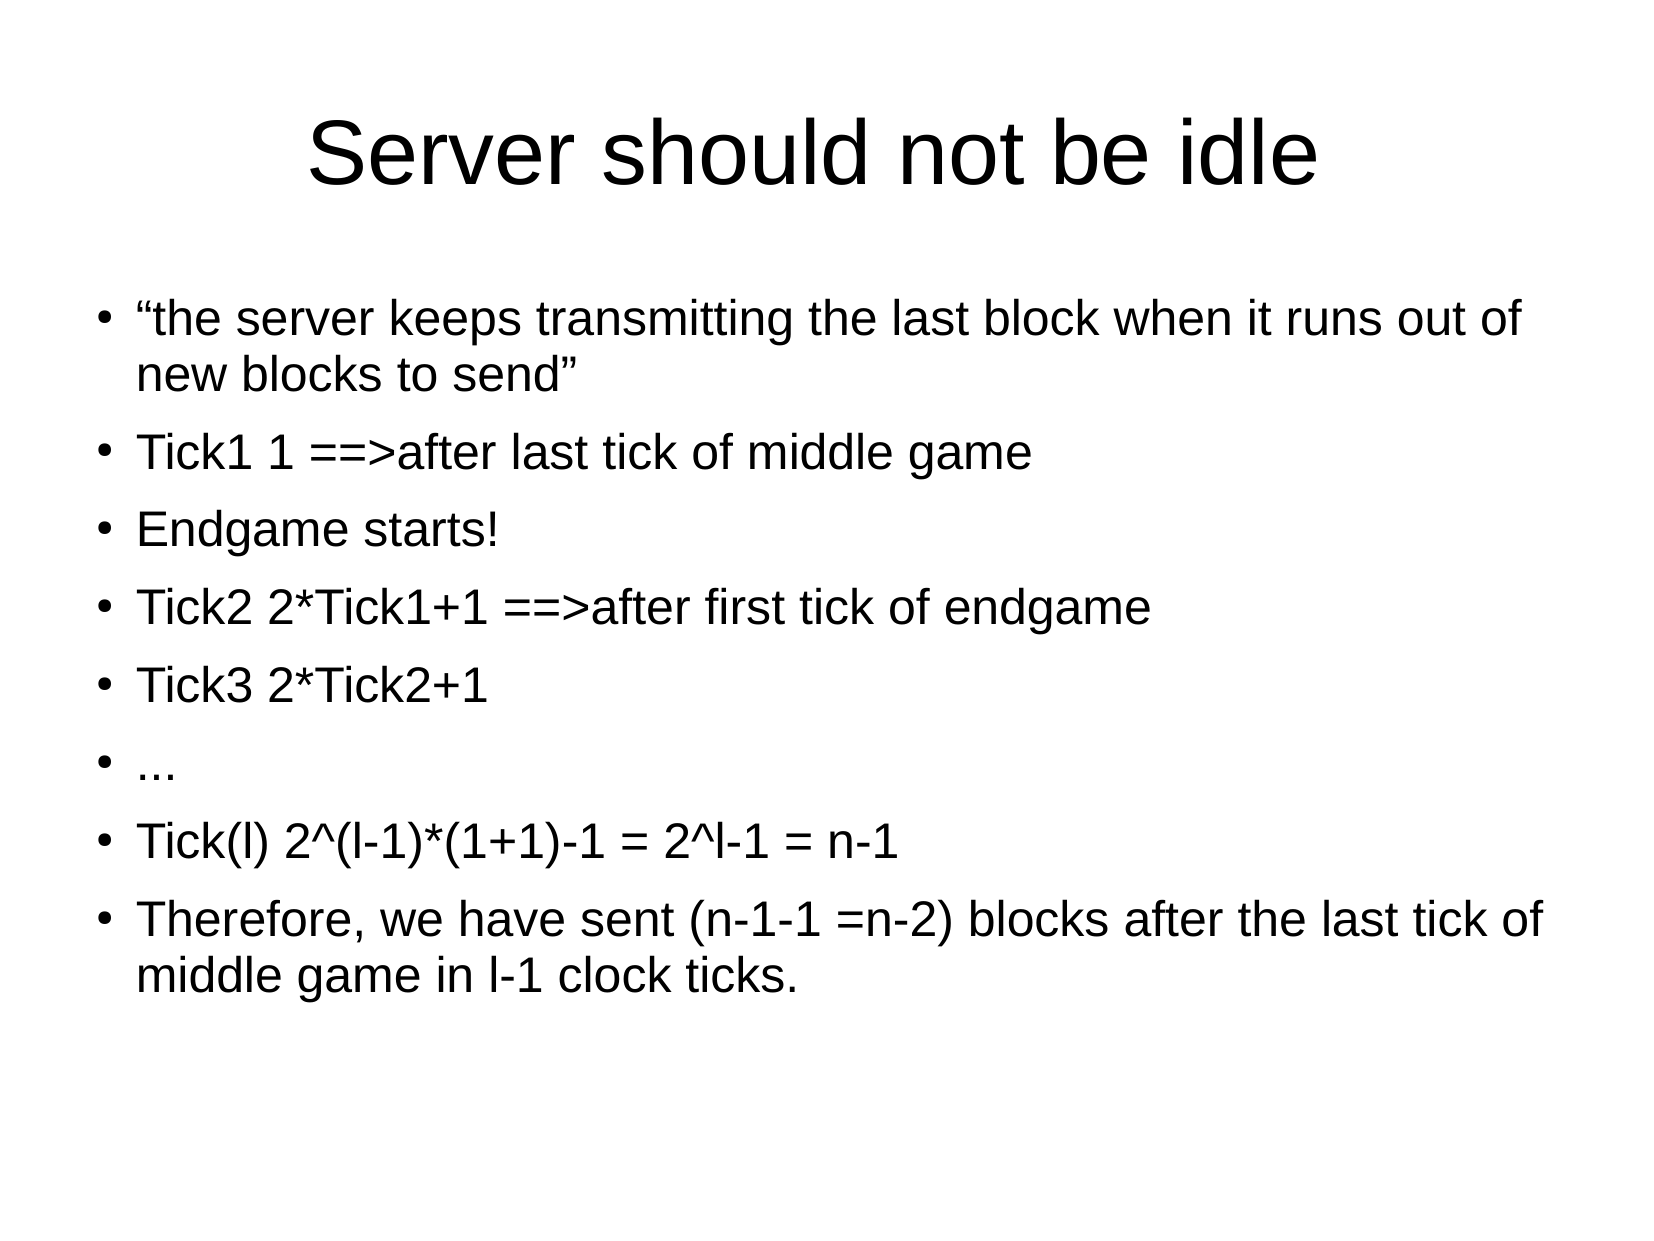

# Server should not be idle
“the server keeps transmitting the last block when it runs out of new blocks to send”
Tick1 1 ==>after last tick of middle game
Endgame starts!
Tick2 2*Tick1+1 ==>after first tick of endgame
Tick3 2*Tick2+1
...
Tick(l) 2^(l-1)*(1+1)-1 = 2^l-1 = n-1
Therefore, we have sent (n-1-1 =n-2) blocks after the last tick of middle game in l-1 clock ticks.